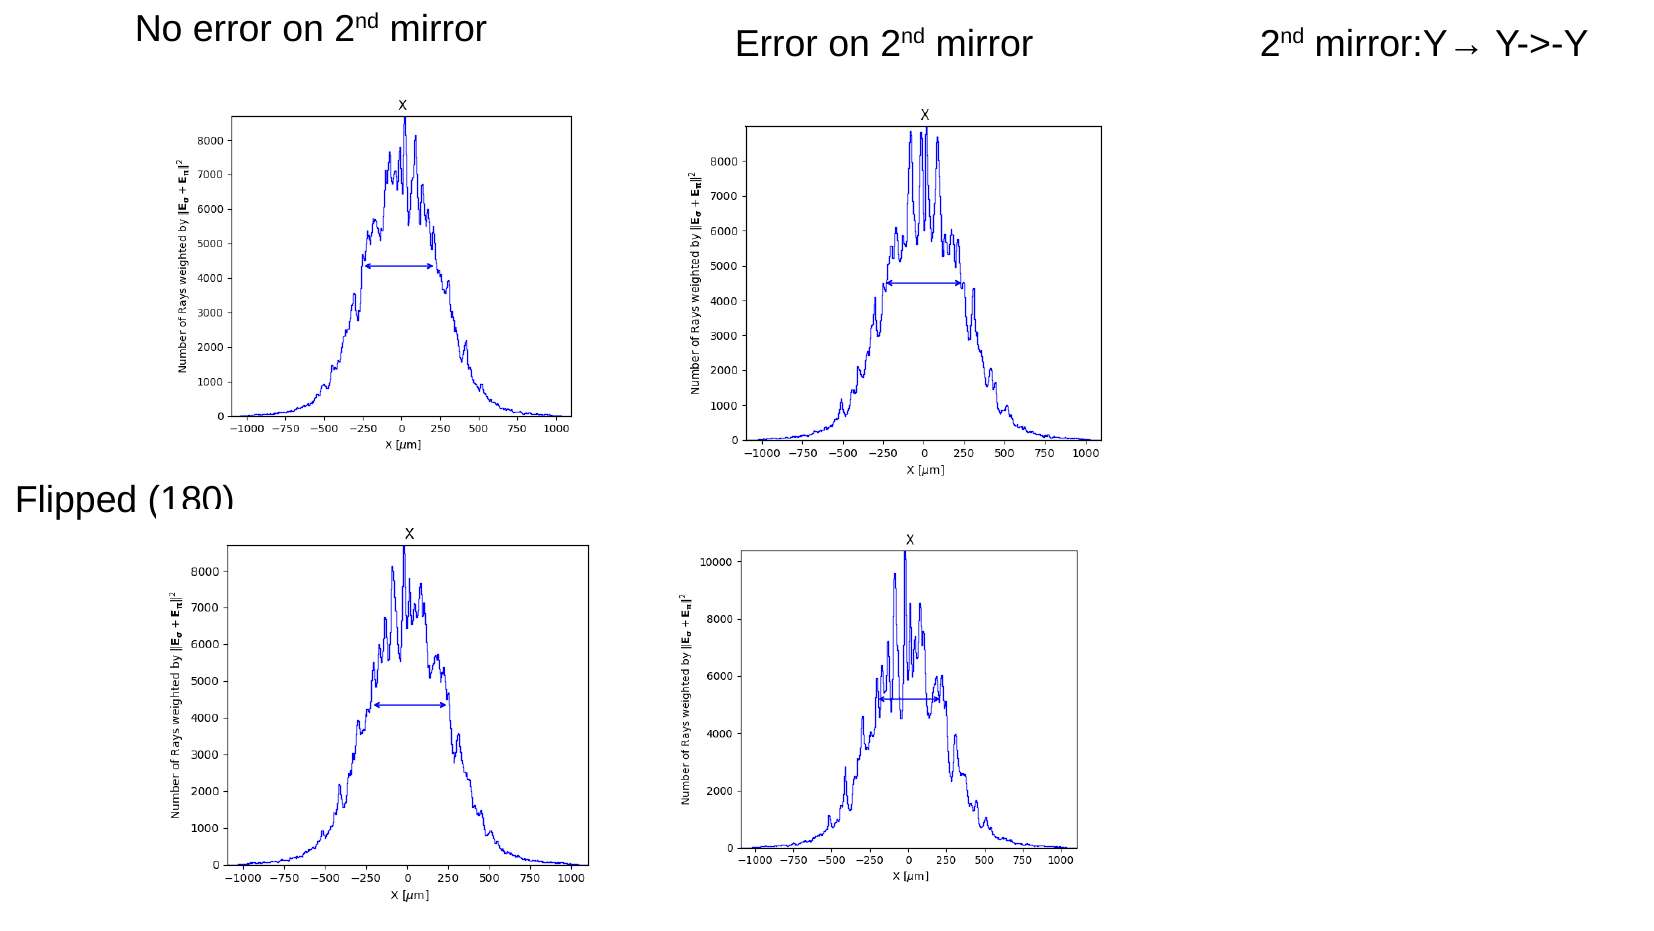

No error on 2nd mirror
Error on 2nd mirror
2nd mirror:Y→ Y->-Y
Flipped (180)